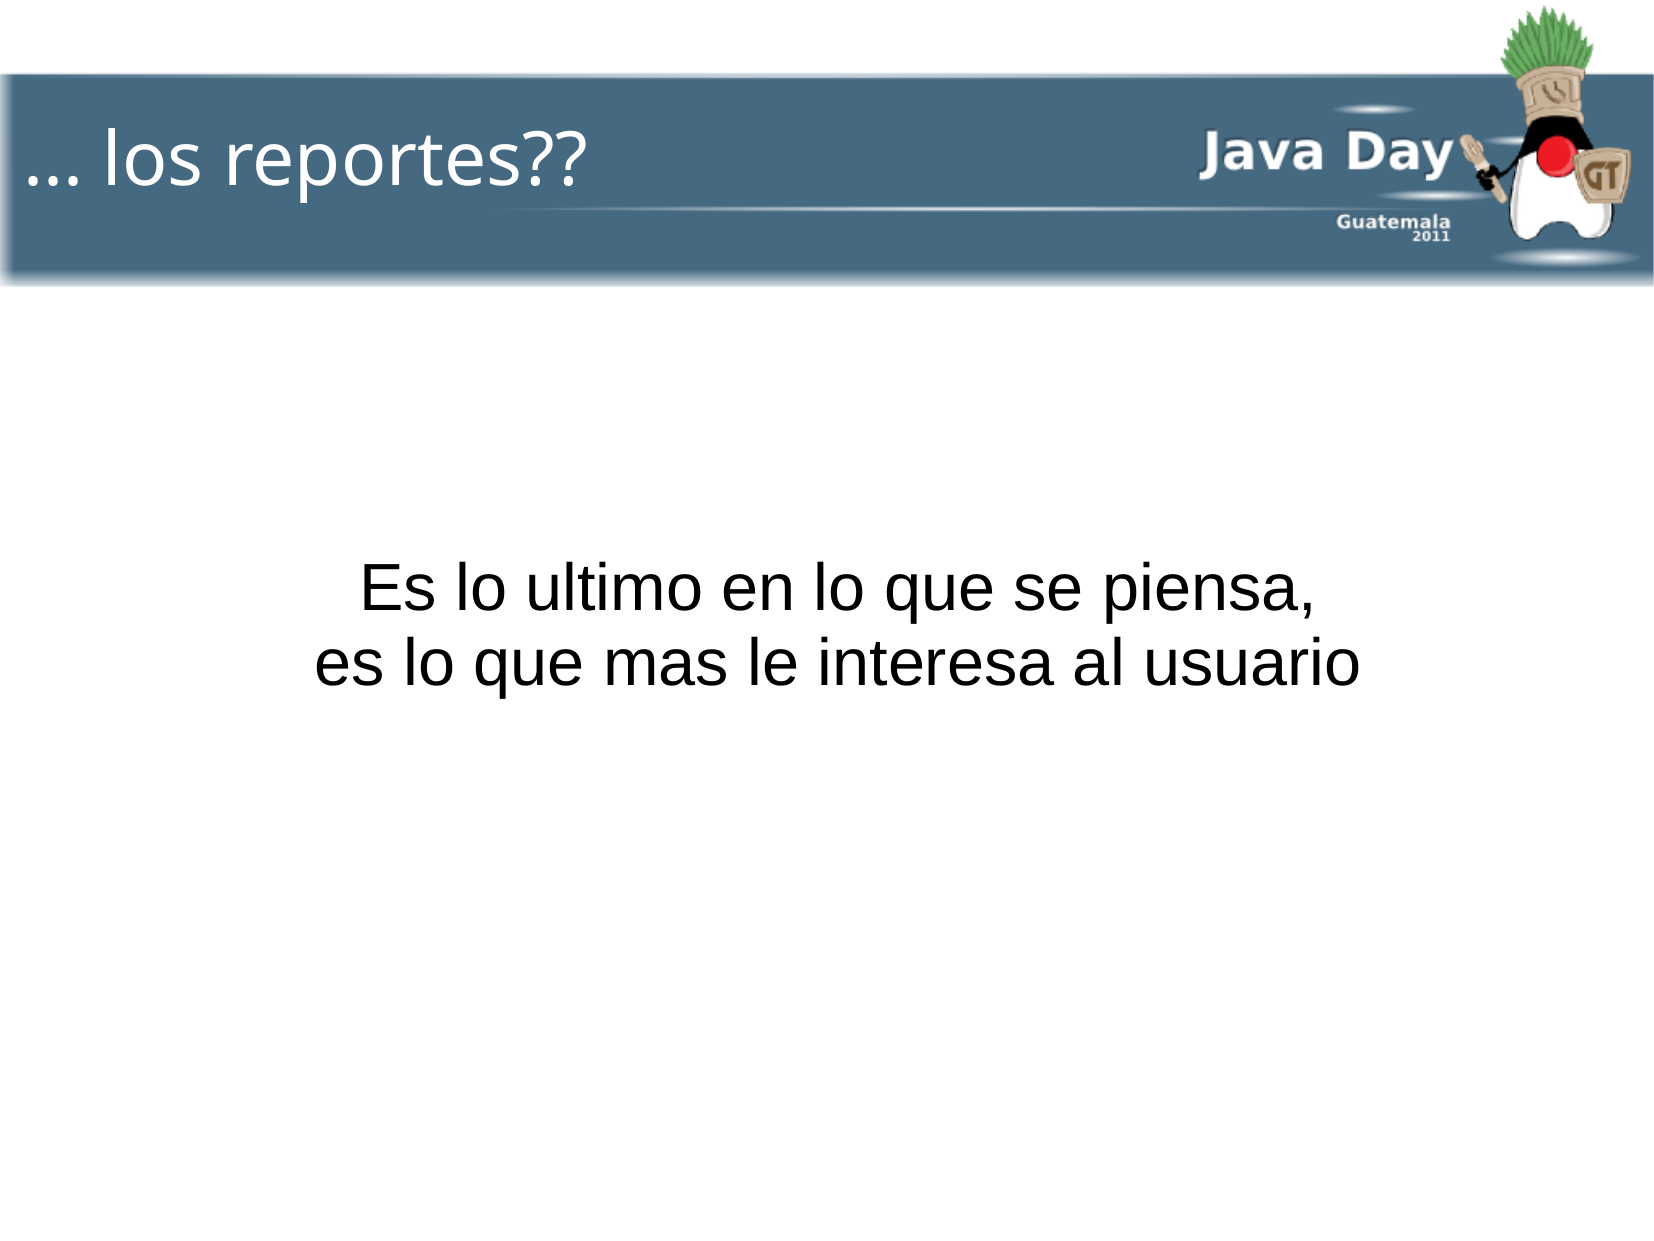

# ... los reportes??
Es lo ultimo en lo que se piensa,
es lo que mas le interesa al usuario